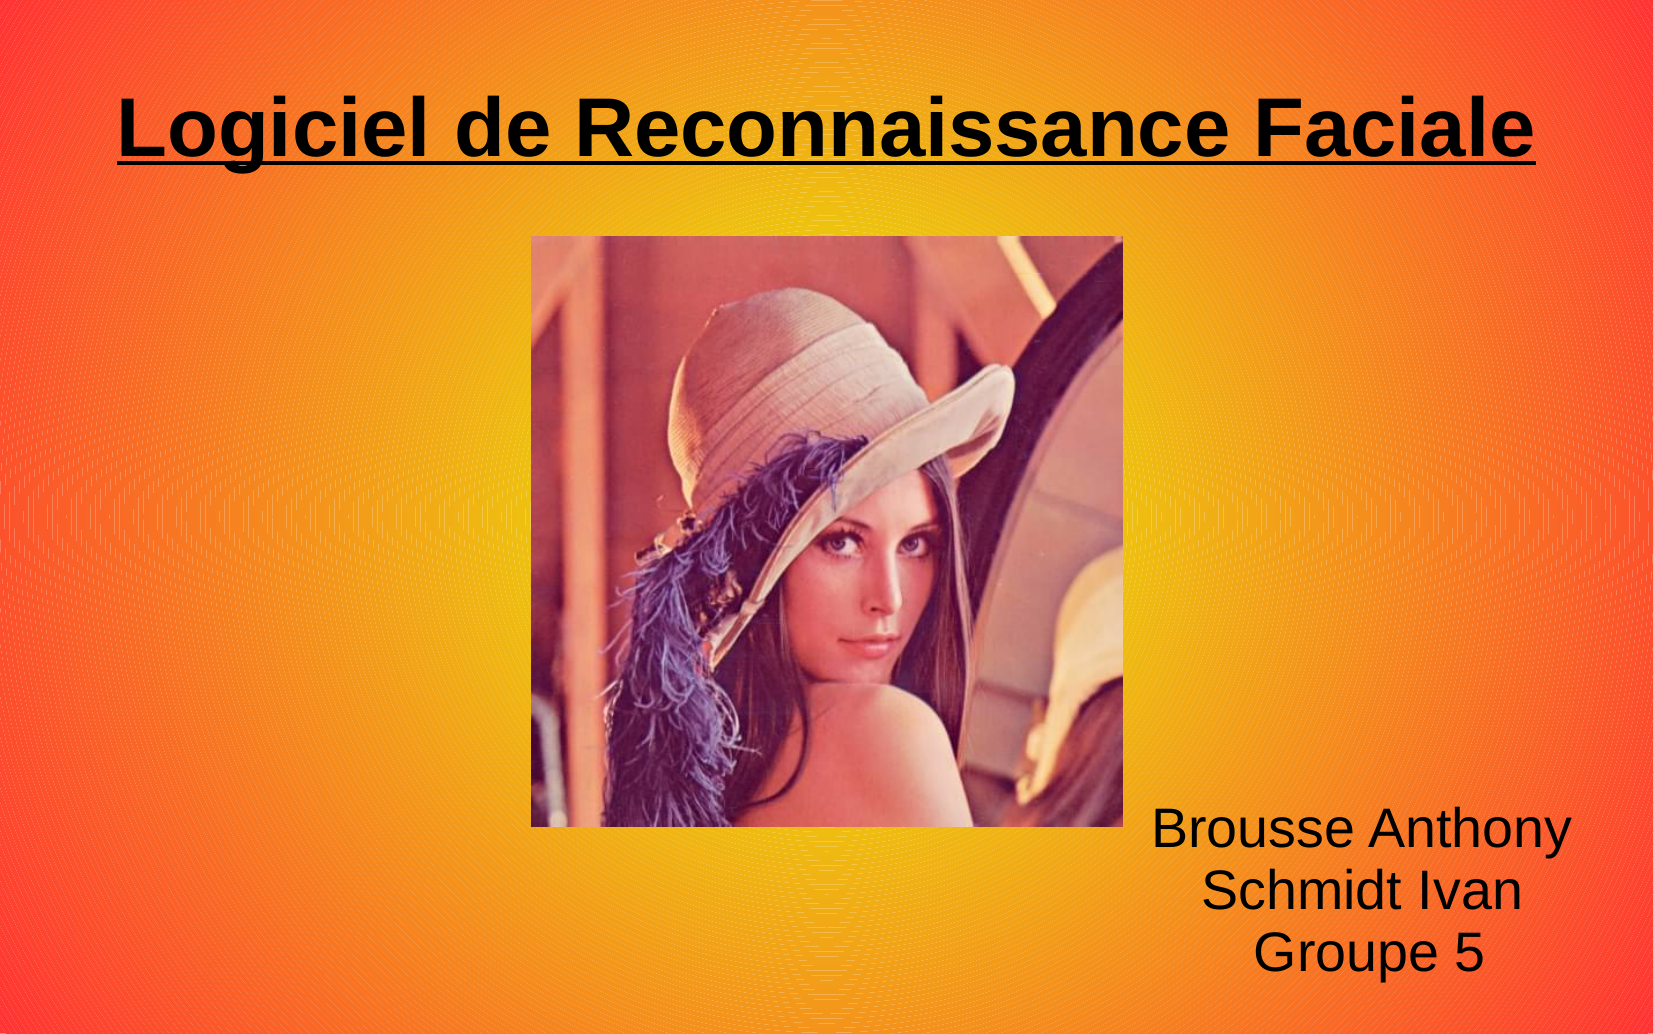

# Logiciel de Reconnaissance Faciale
Brousse Anthony
Schmidt Ivan
Groupe 5